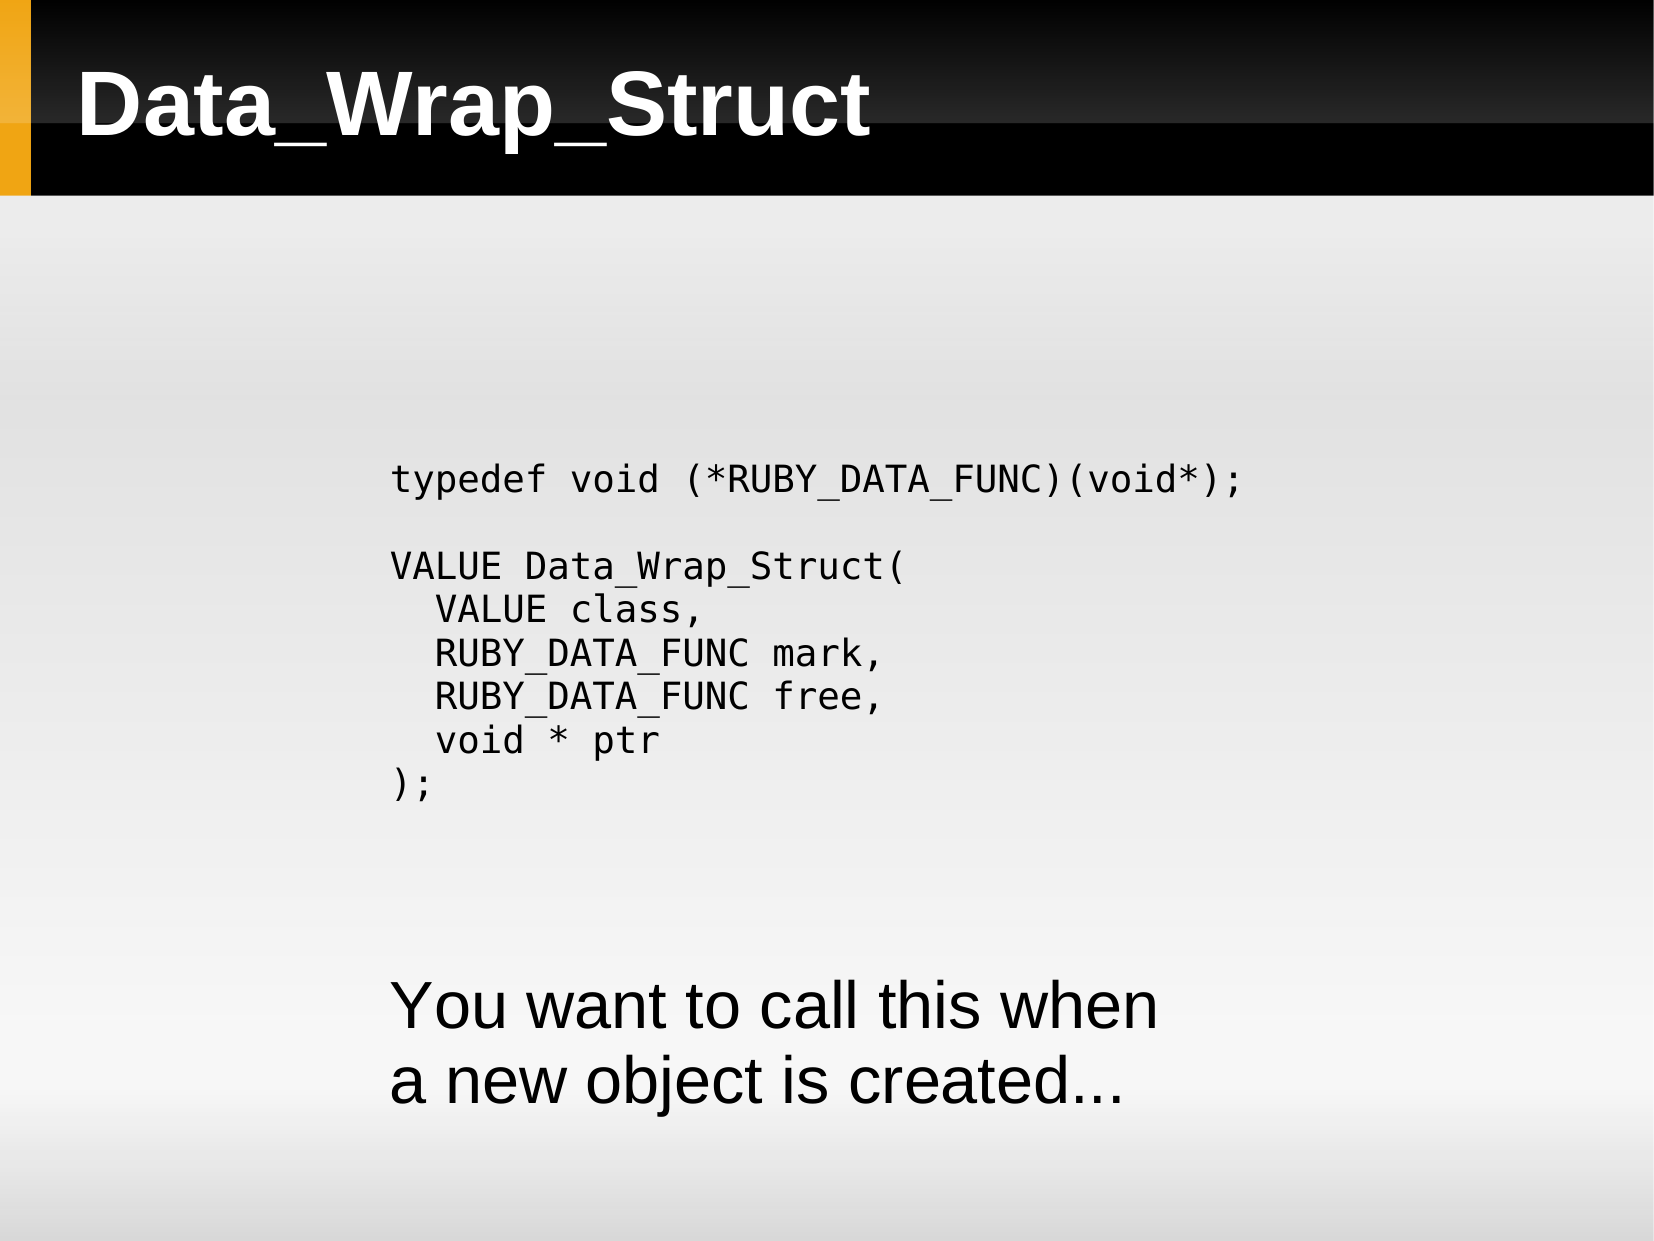

# Data_Wrap_Struct
typedef void (*RUBY_DATA_FUNC)(void*);
VALUE Data_Wrap_Struct(
 VALUE class,
 RUBY_DATA_FUNC mark,
 RUBY_DATA_FUNC free,
 void * ptr
);
You want to call this when
a new object is created...